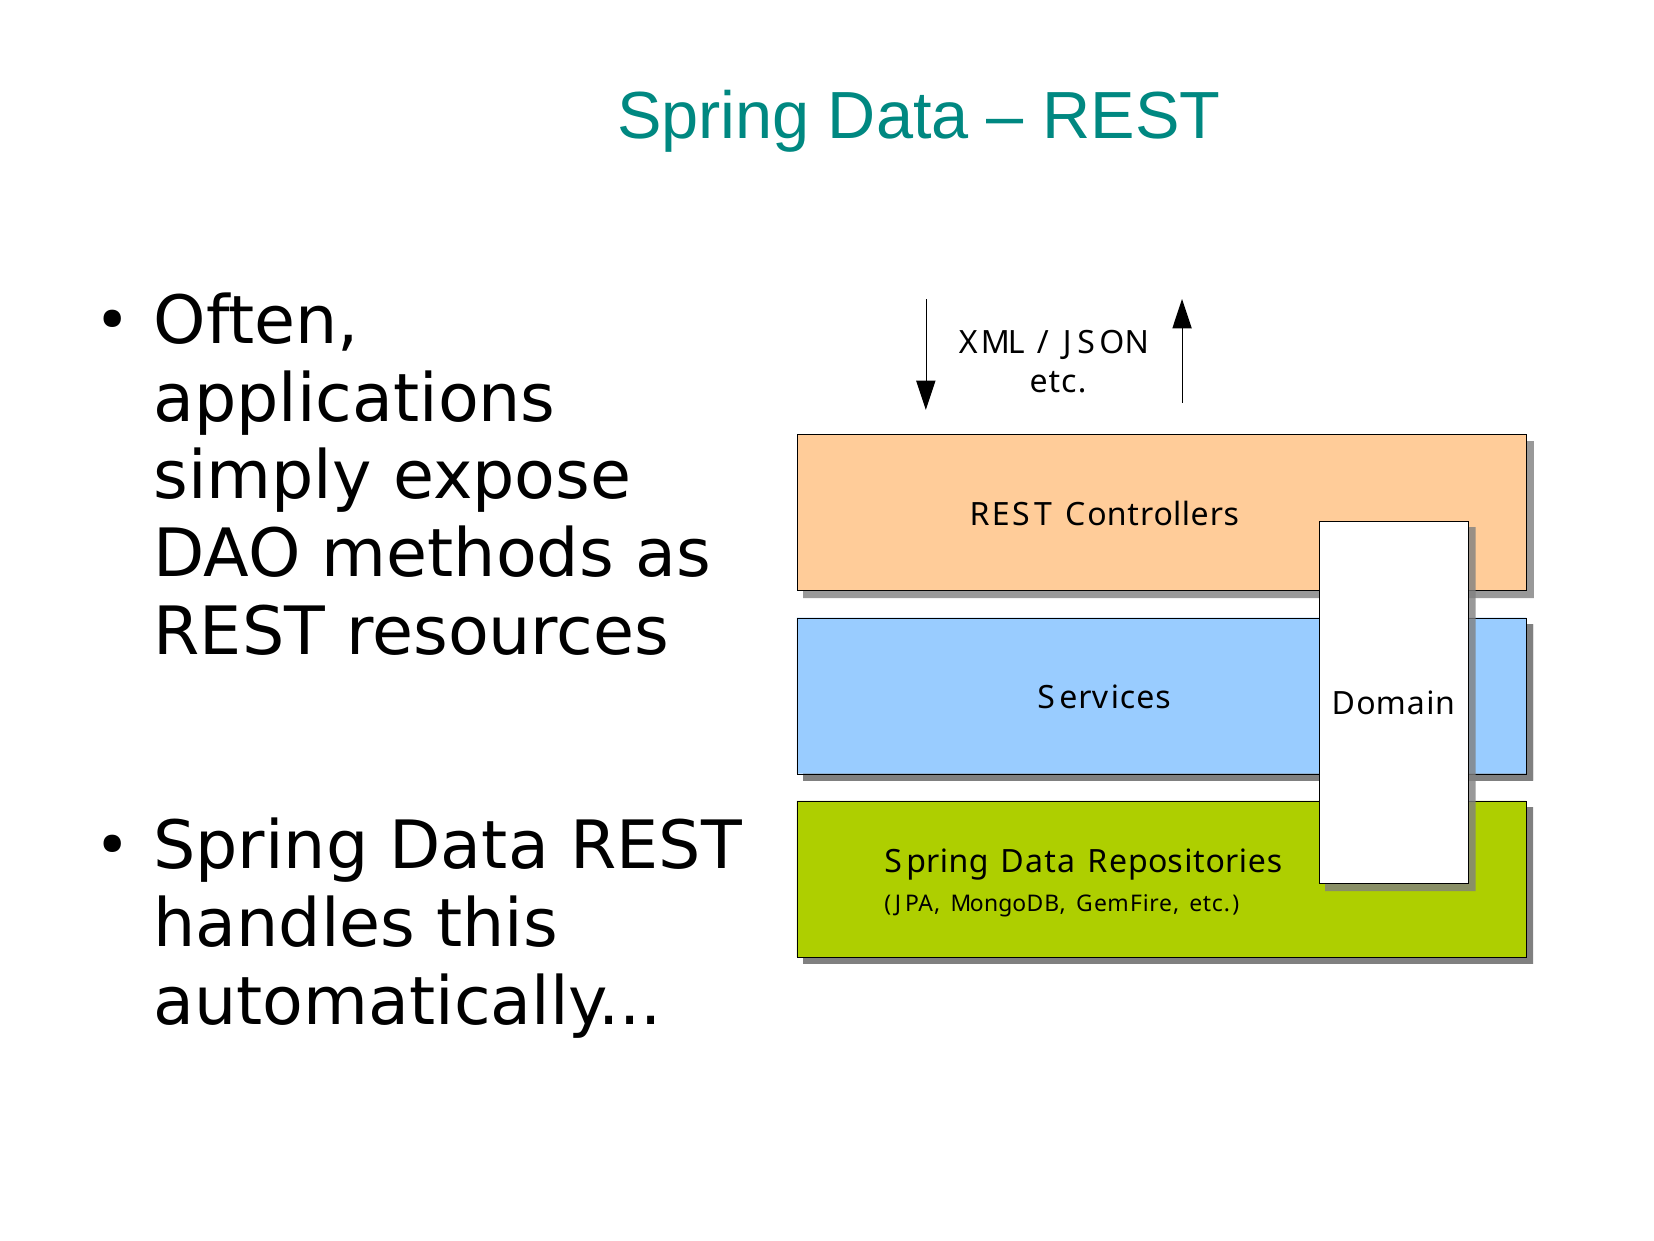

# Spring Data – REST
Often, applications simply expose DAO methods as REST resources
Spring Data REST handles this automatically...